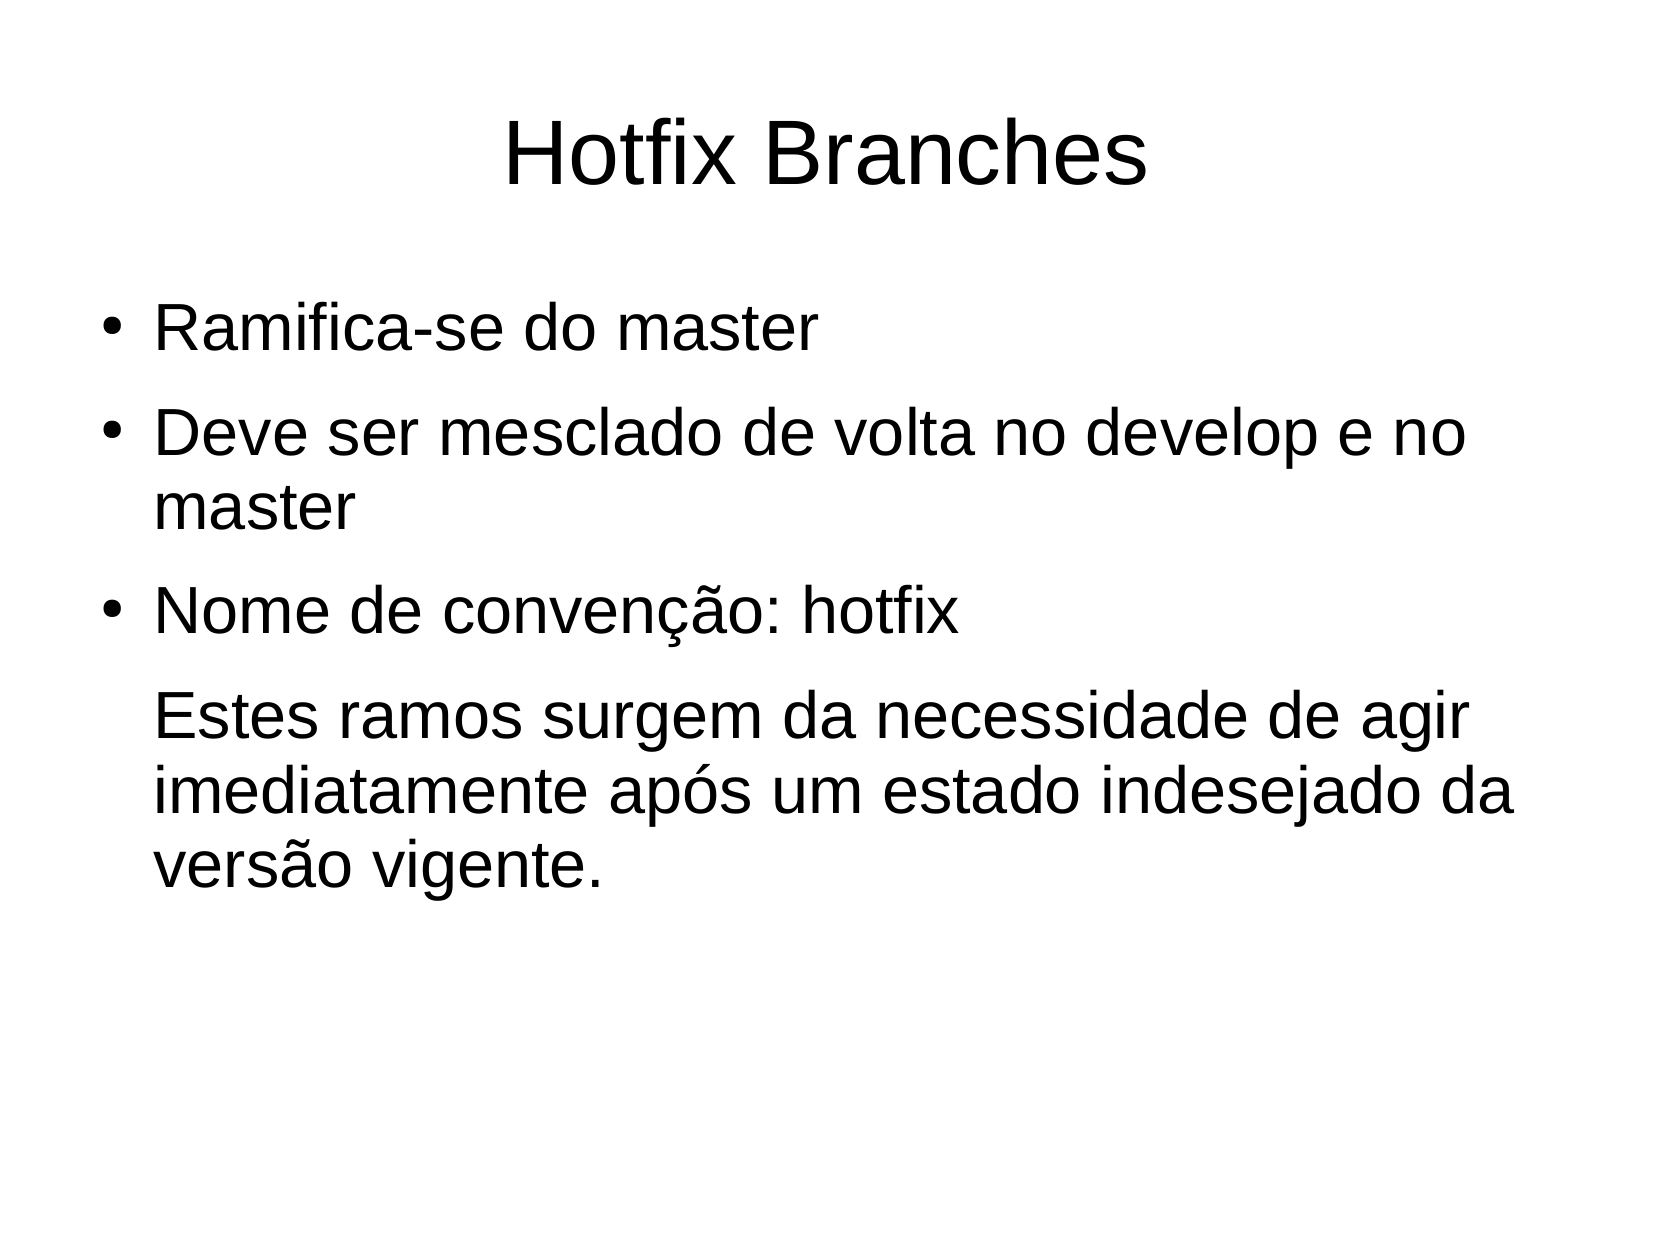

# Hotfix Branches
Ramifica-se do master
Deve ser mesclado de volta no develop e no master
Nome de convenção: hotfix
Estes ramos surgem da necessidade de agir imediatamente após um estado indesejado da versão vigente.